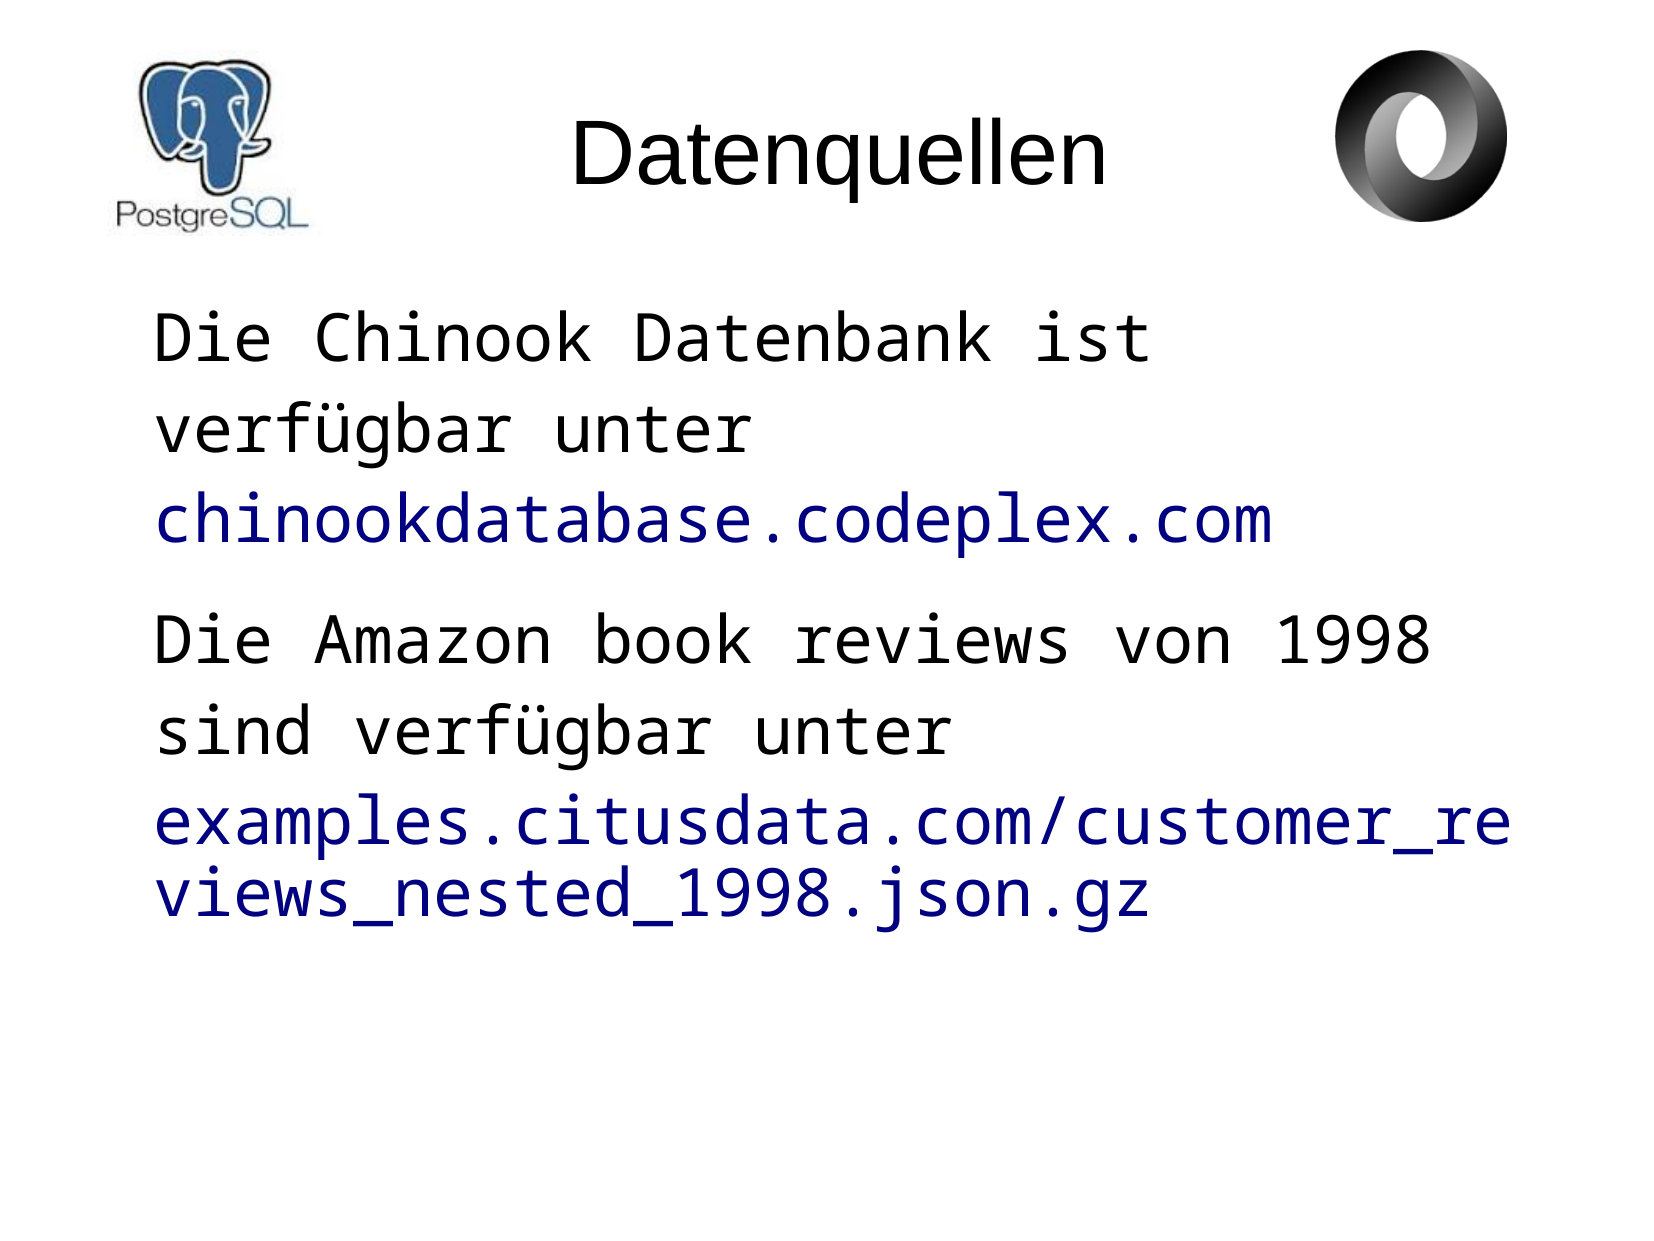

# Datenquellen
Die Chinook Datenbank ist verfügbar unter chinookdatabase.codeplex.com
Die Amazon book reviews von 1998 sind verfügbar unter examples.citusdata.com/customer_reviews_nested_1998.json.gz